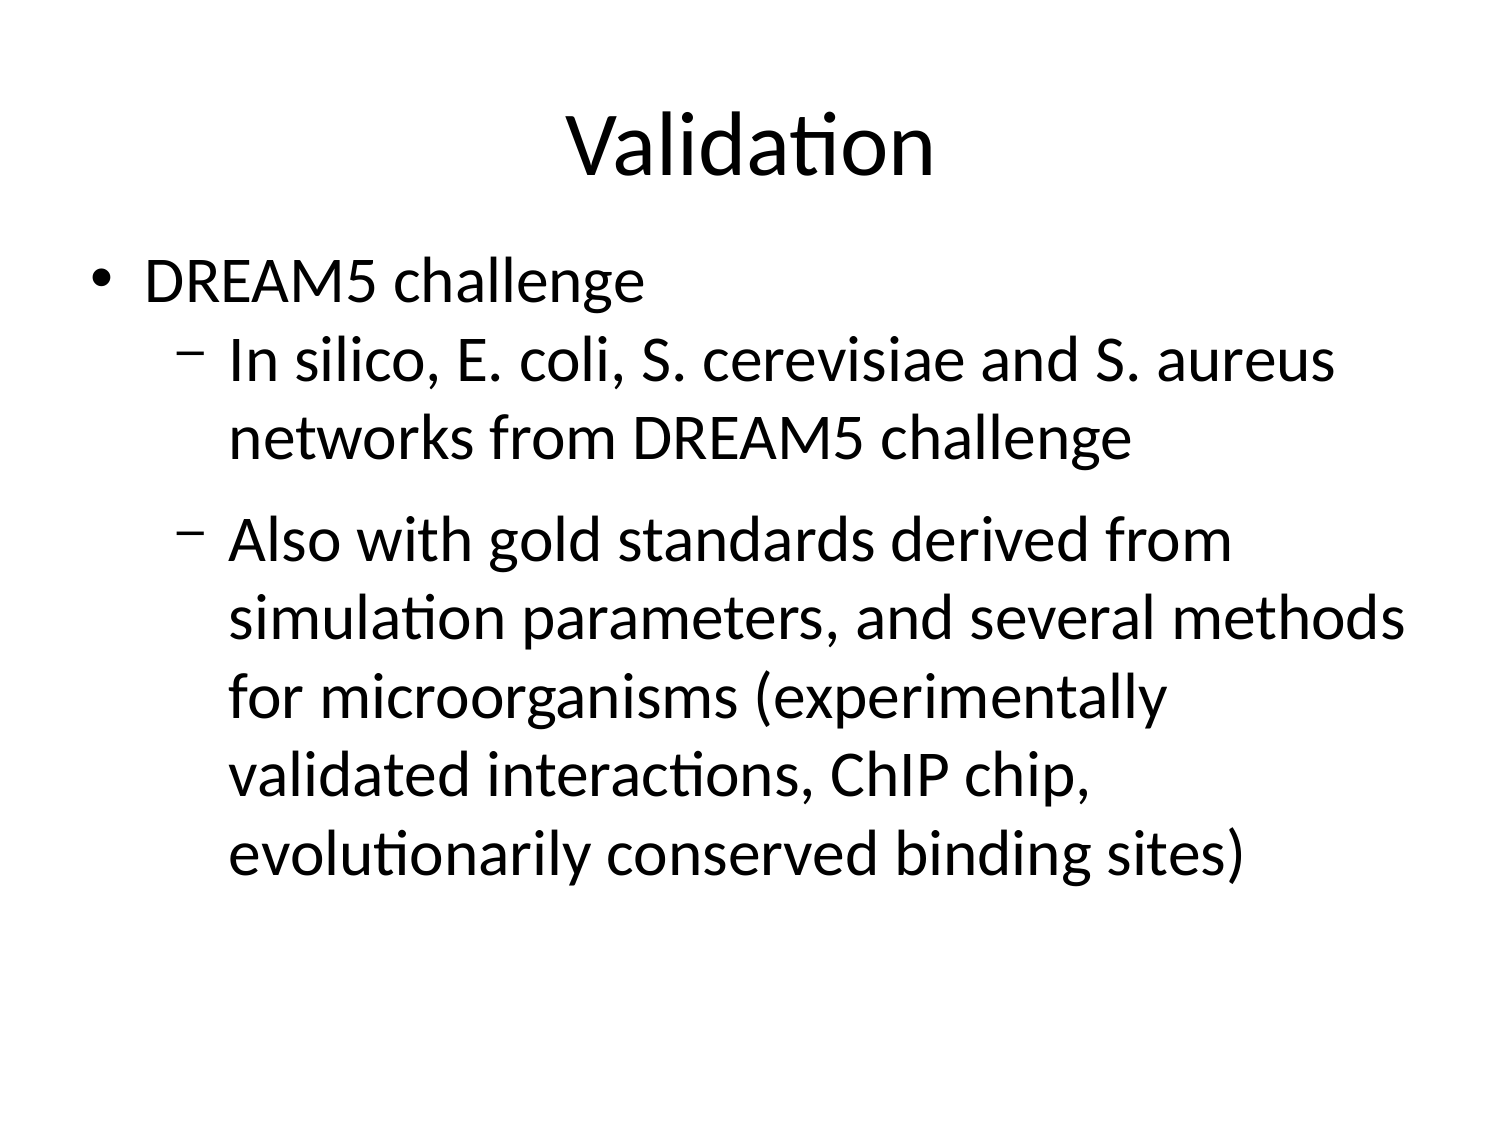

# Validation
DREAM5 challenge
In silico, E. coli, S. cerevisiae and S. aureus networks from DREAM5 challenge
Also with gold standards derived from simulation parameters, and several methods for microorganisms (experimentally validated interactions, ChIP chip, evolutionarily conserved binding sites)